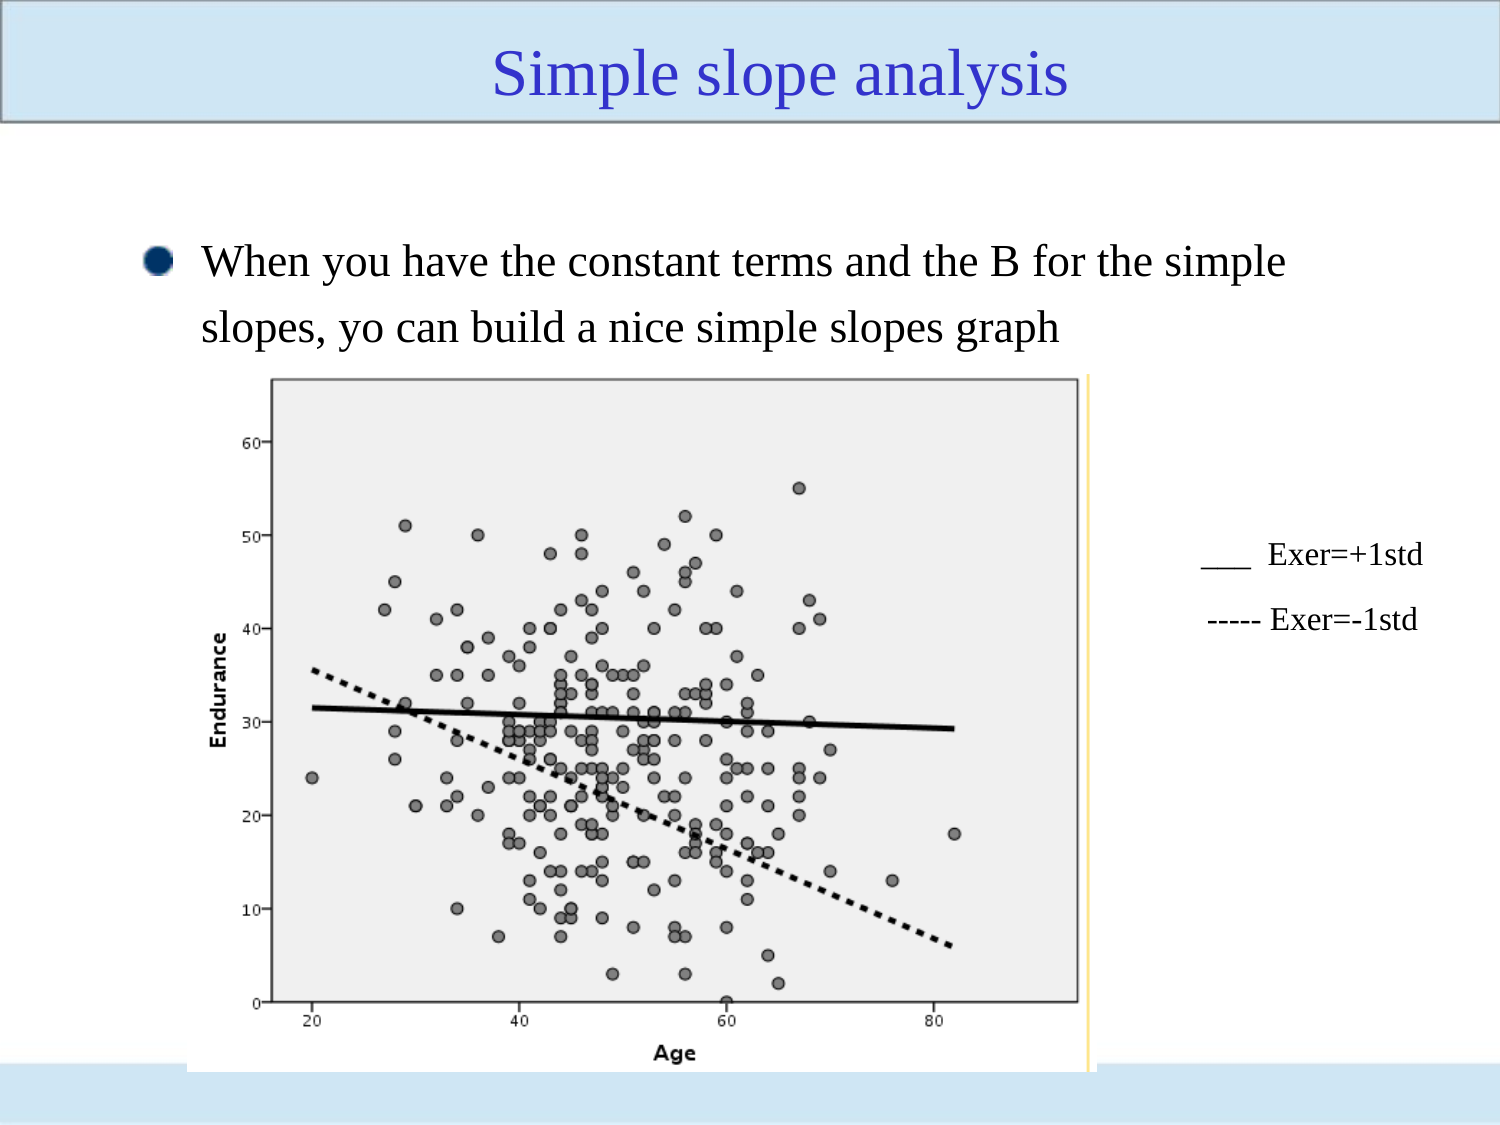

# Simple slope analysis
When you have the constant terms and the B for the simple slopes, yo can build a nice simple slopes graph
___ Exer=+1std
----- Exer=-1std